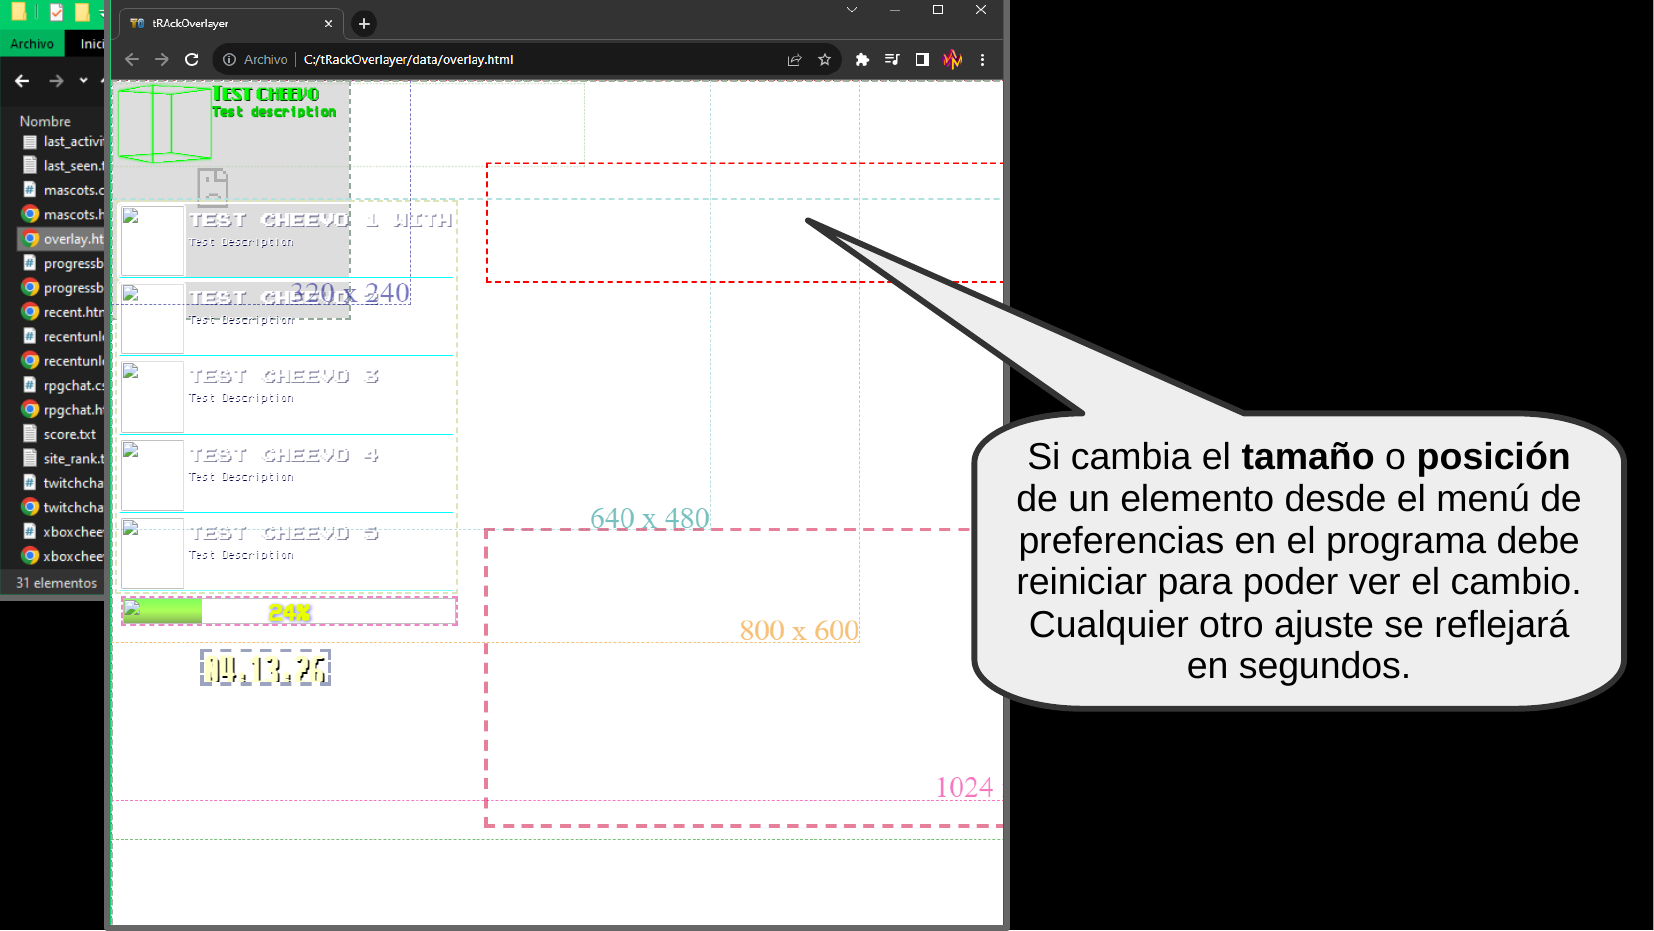

Si cambia el tamaño o posición de un elemento desde el menú de preferencias en el programa debe reiniciar para poder ver el cambio. Cualquier otro ajuste se reflejará en segundos.